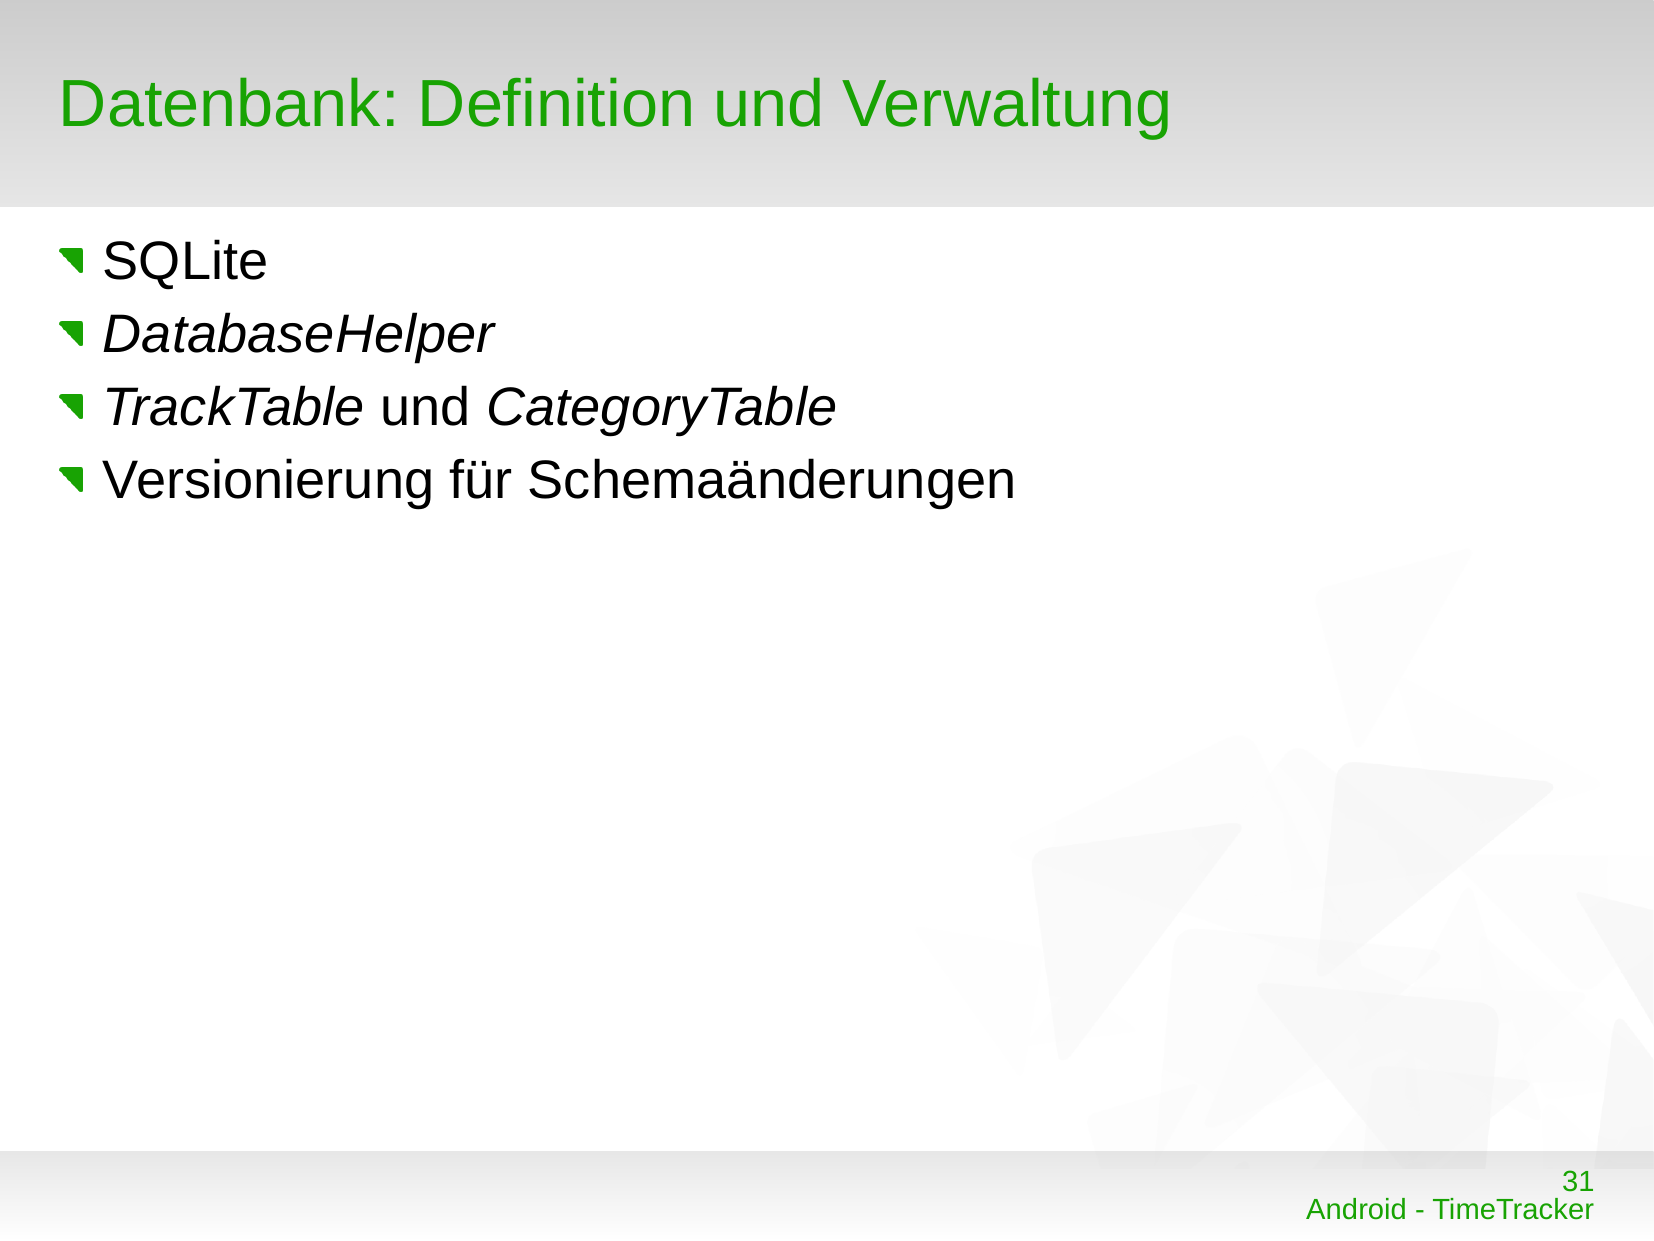

# Datenbank: Definition und Verwaltung
SQLite
DatabaseHelper
TrackTable und CategoryTable
Versionierung für Schemaänderungen
31
Android - TimeTracker